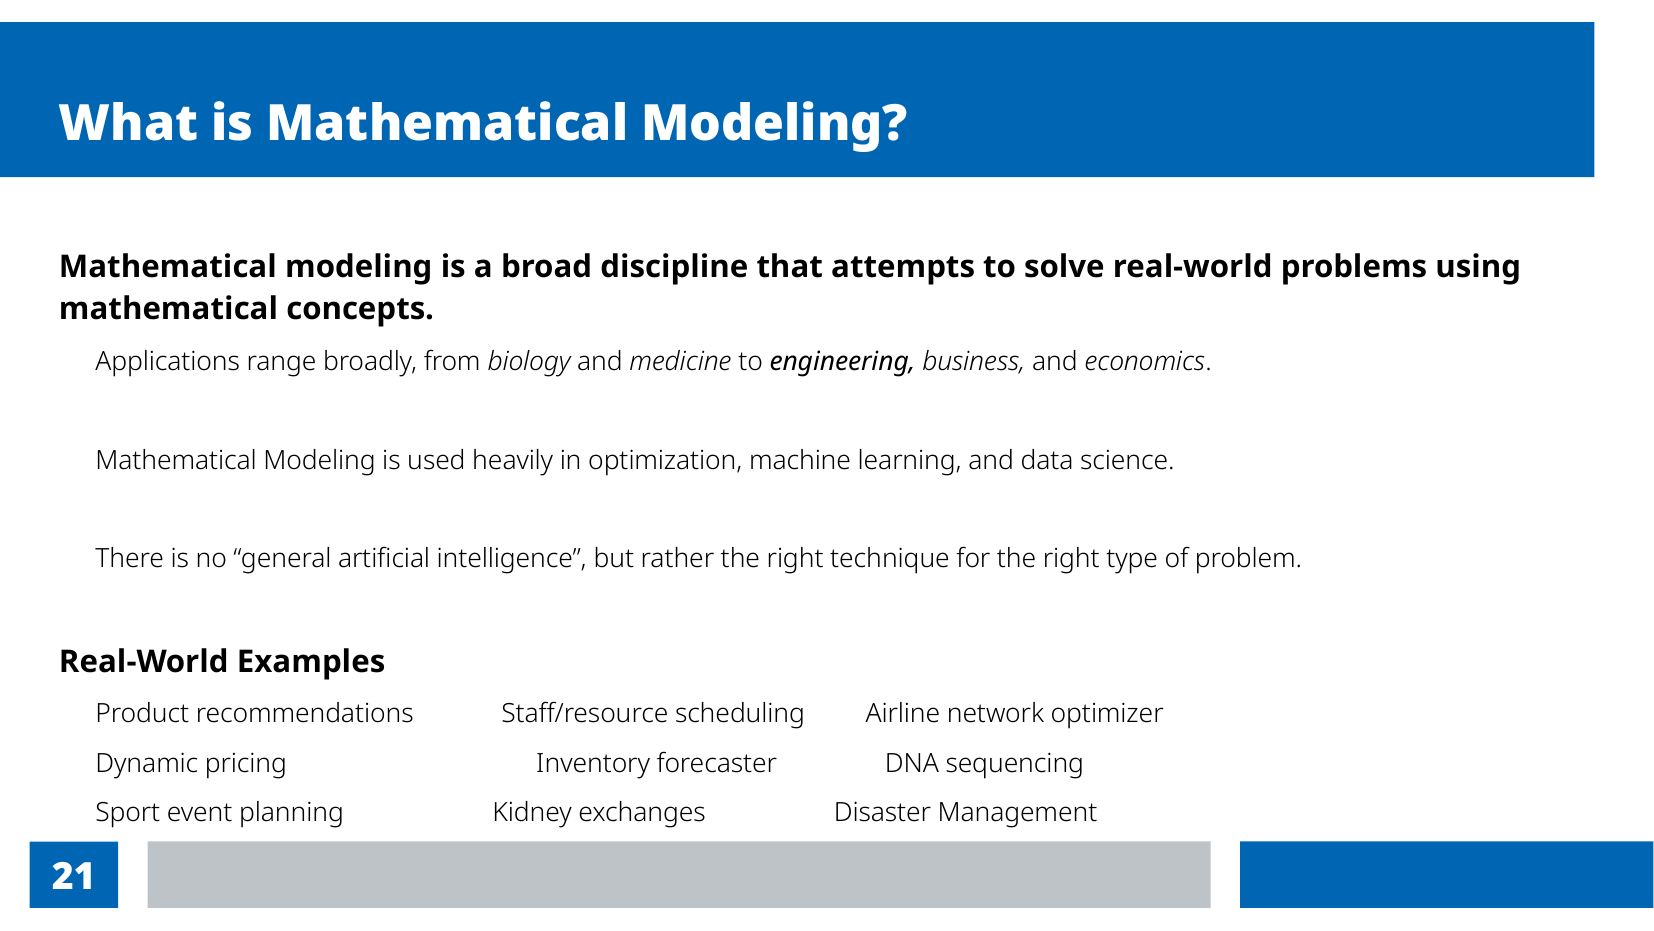

# What is Mathematical Modeling?
Mathematical modeling is a broad discipline that attempts to solve real-world problems using mathematical concepts.
Applications range broadly, from biology and medicine to engineering, business, and economics.
Mathematical Modeling is used heavily in optimization, machine learning, and data science.
There is no “general artificial intelligence”, but rather the right technique for the right type of problem.
Real-World Examples
Product recommendations Staff/resource scheduling Airline network optimizer
Dynamic pricing			 				 Inventory forecaster DNA sequencing
Sport event planning Kidney exchanges Disaster Management
21